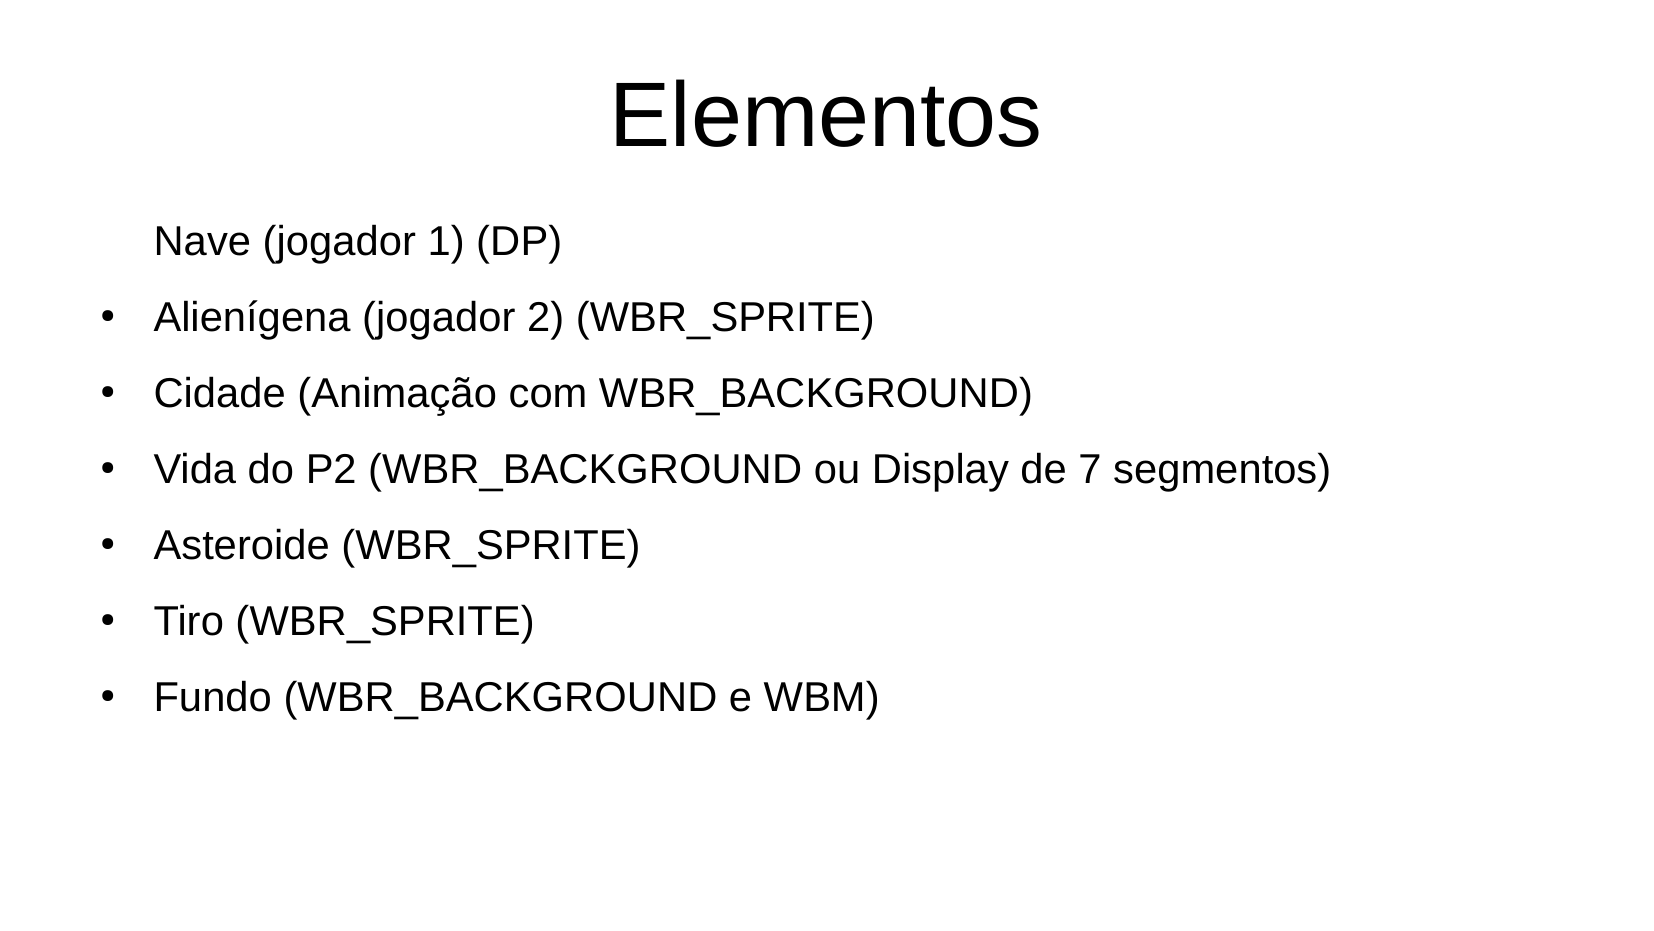

# Elementos
Nave (jogador 1) (DP)
Alienígena (jogador 2) (WBR_SPRITE)
Cidade (Animação com WBR_BACKGROUND)
Vida do P2 (WBR_BACKGROUND ou Display de 7 segmentos)
Asteroide (WBR_SPRITE)
Tiro (WBR_SPRITE)
Fundo (WBR_BACKGROUND e WBM)